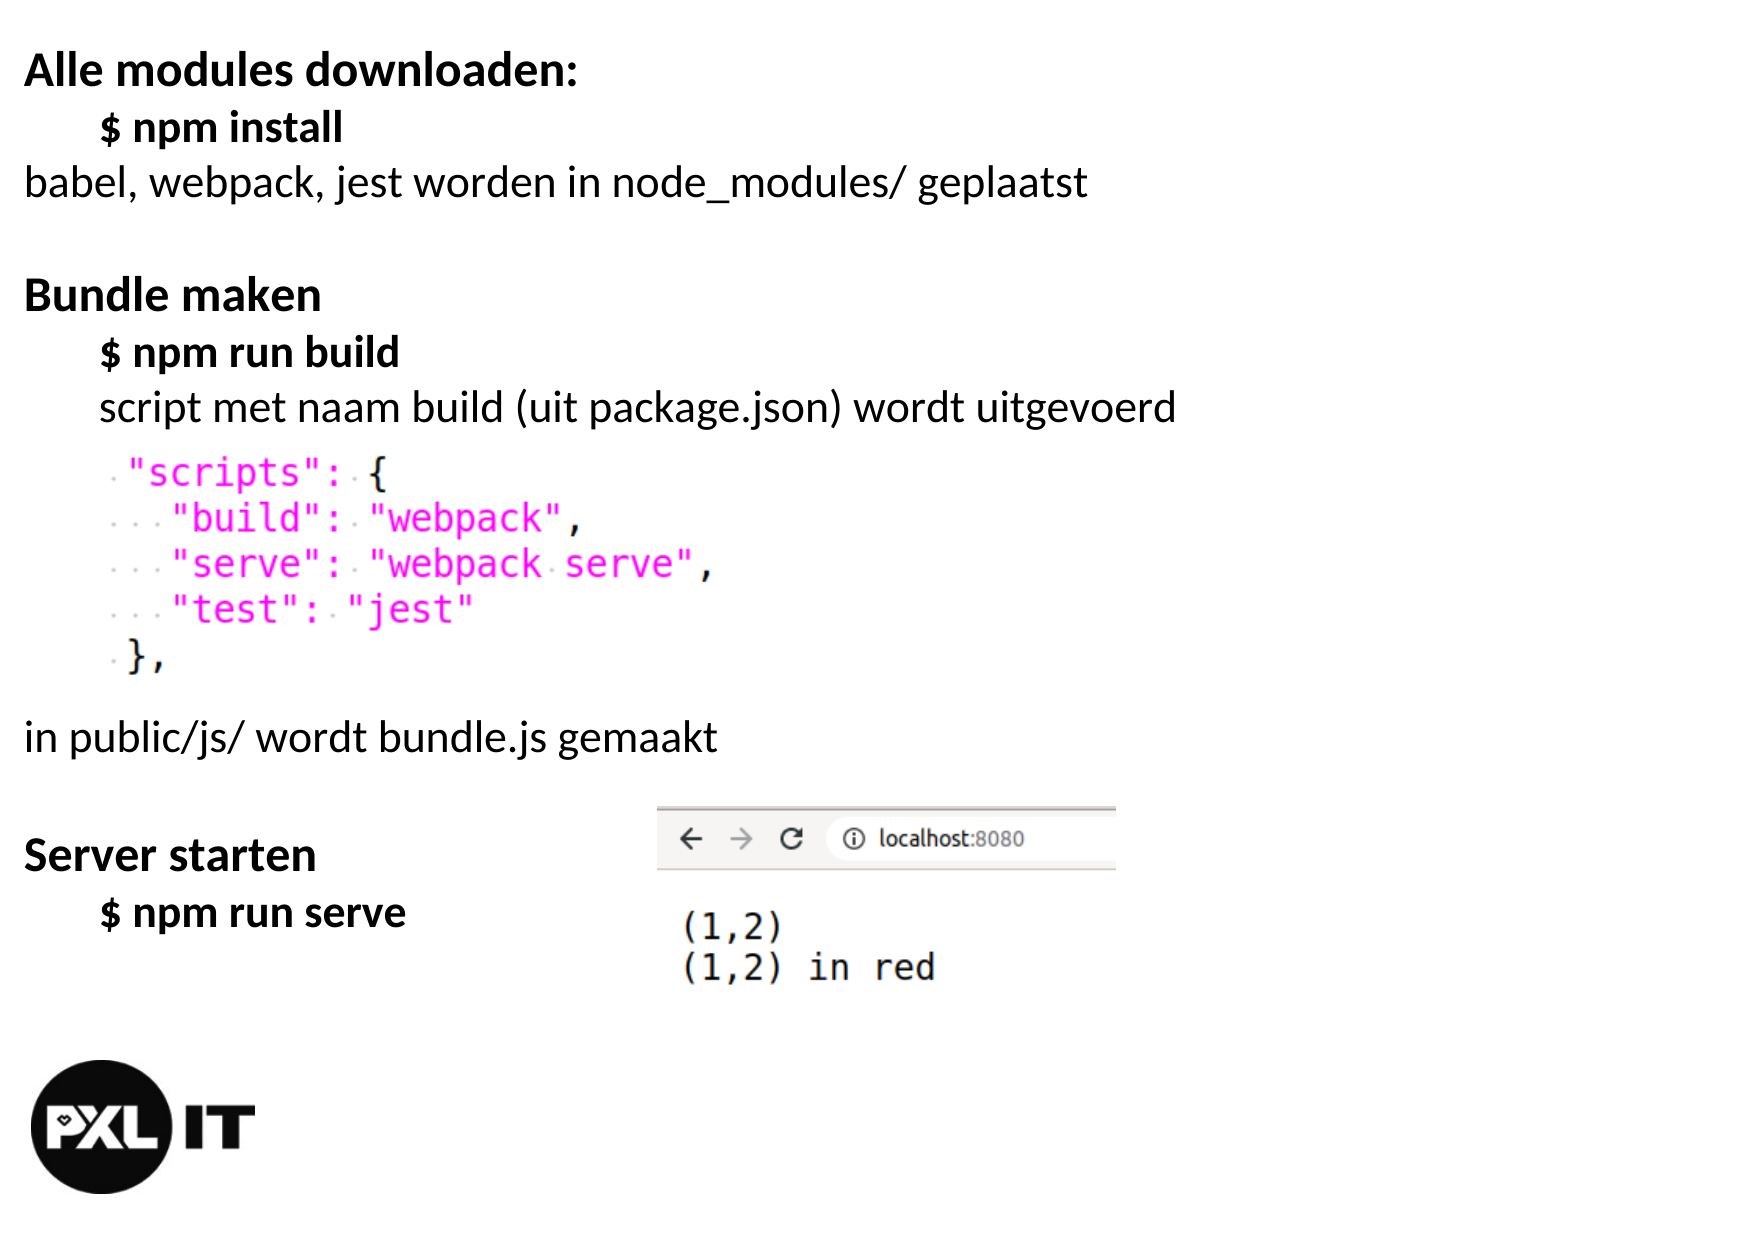

Alle modules downloaden:
	$ npm install
babel, webpack, jest worden in node_modules/ geplaatst
Bundle maken
	$ npm run build
	script met naam build (uit package.json) wordt uitgevoerd
in public/js/ wordt bundle.js gemaakt
Server starten
	$ npm run serve